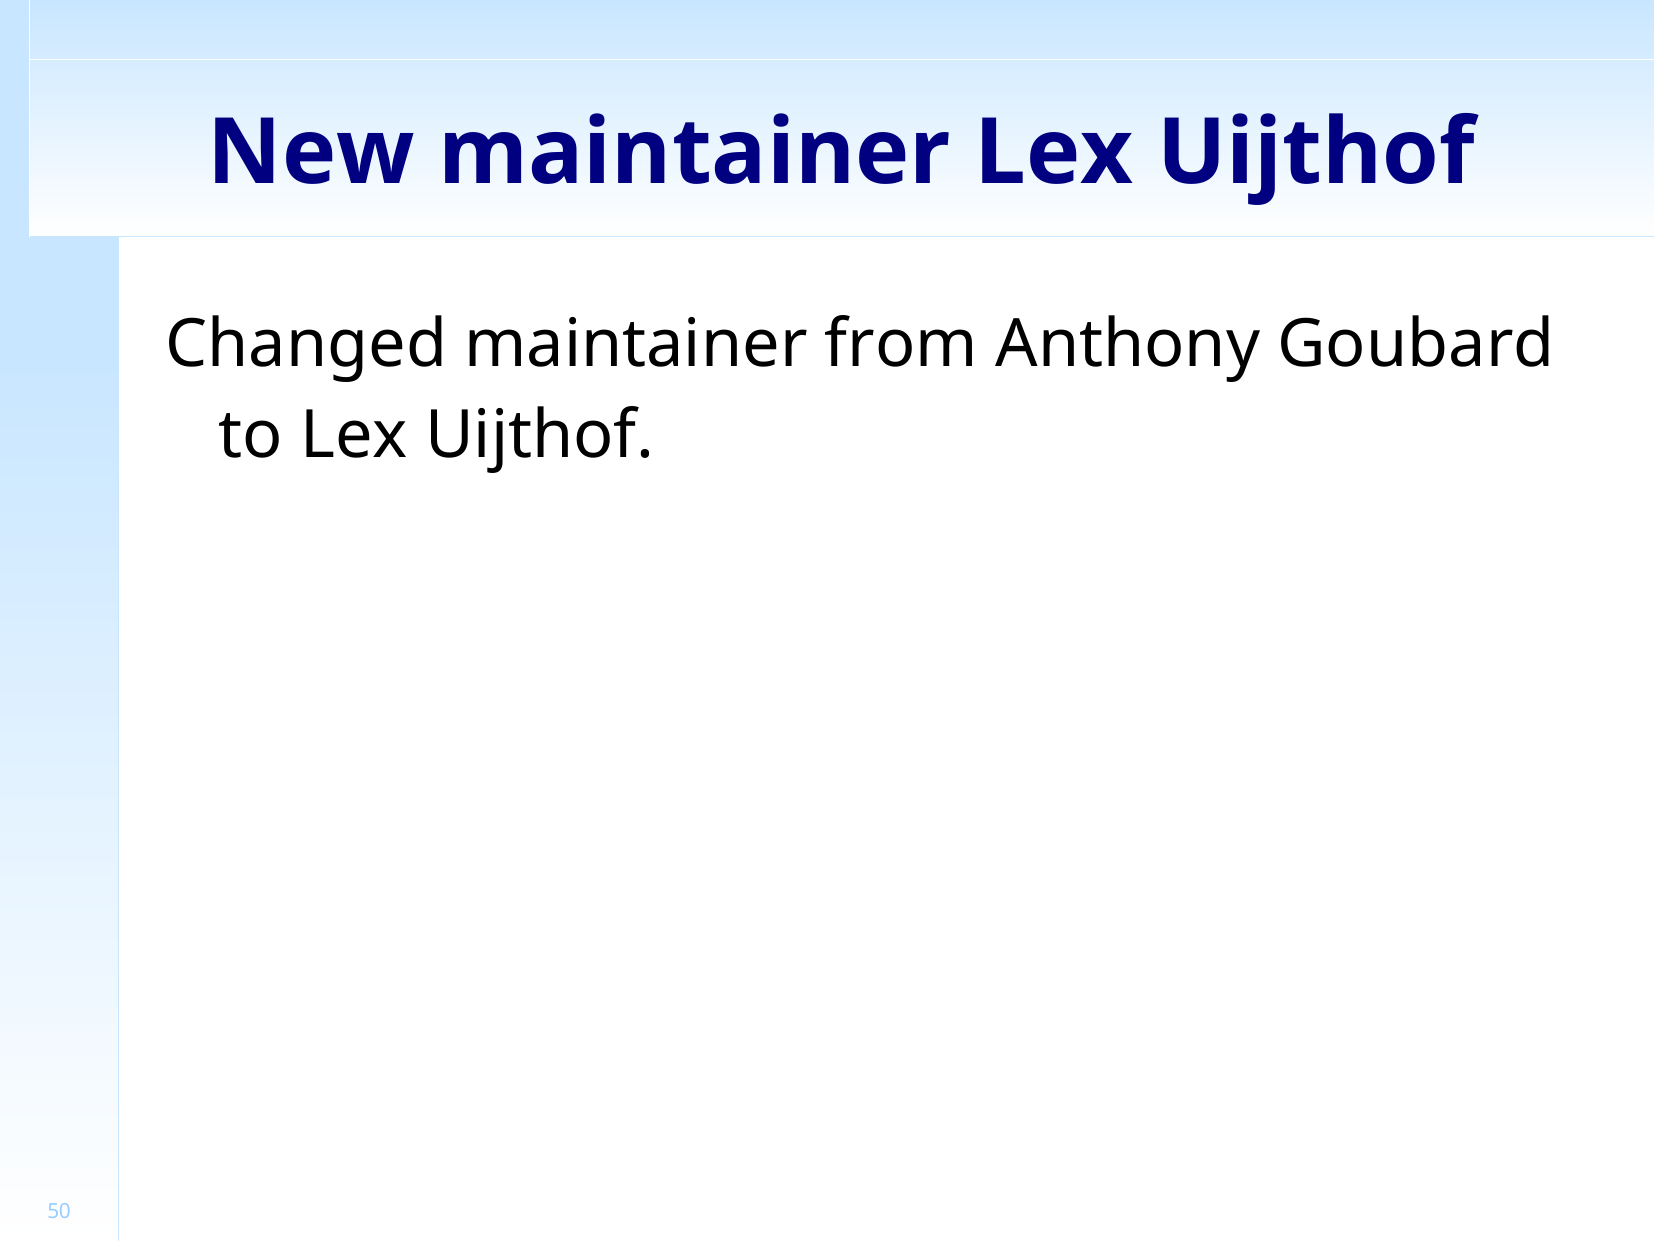

# New maintainer Lex Uijthof
Changed maintainer from Anthony Goubard to Lex Uijthof.